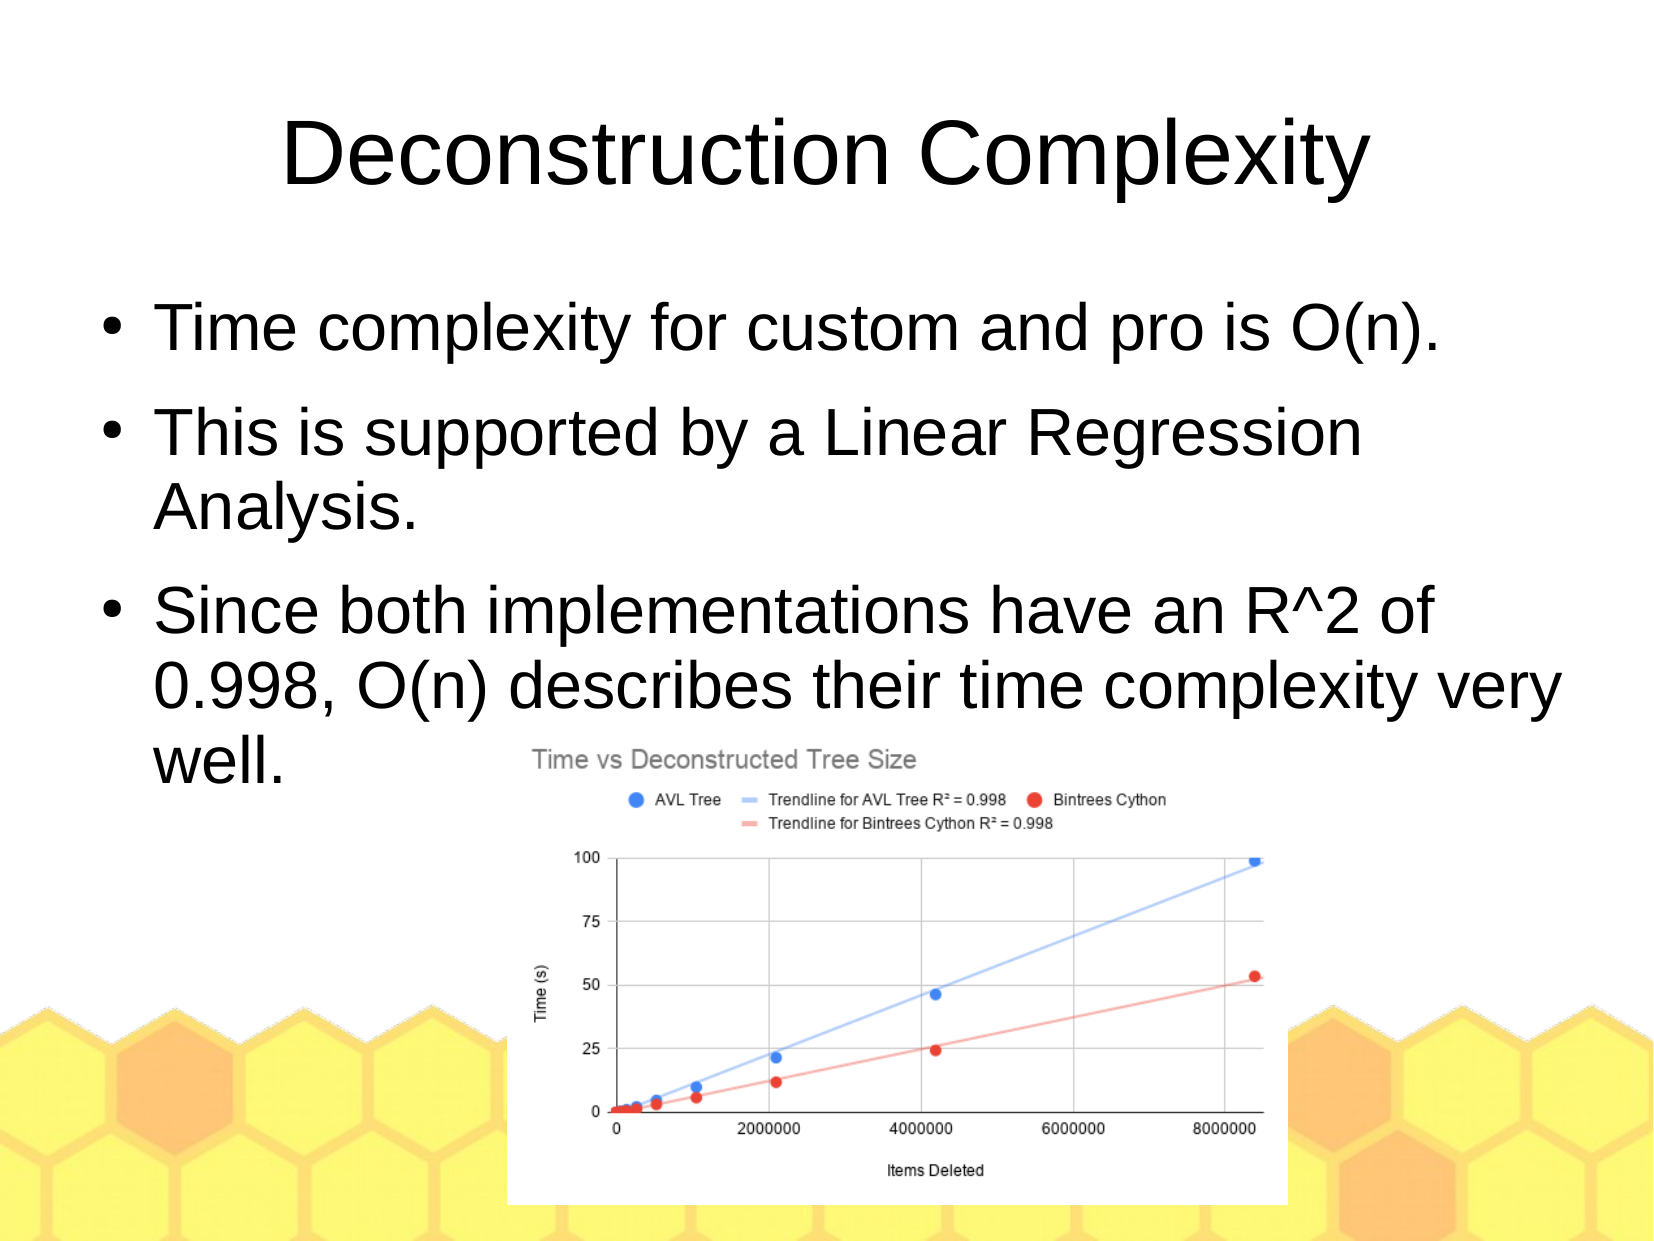

# Deconstruction Complexity
Time complexity for custom and pro is O(n).
This is supported by a Linear Regression Analysis.
Since both implementations have an R^2 of 0.998, O(n) describes their time complexity very well.